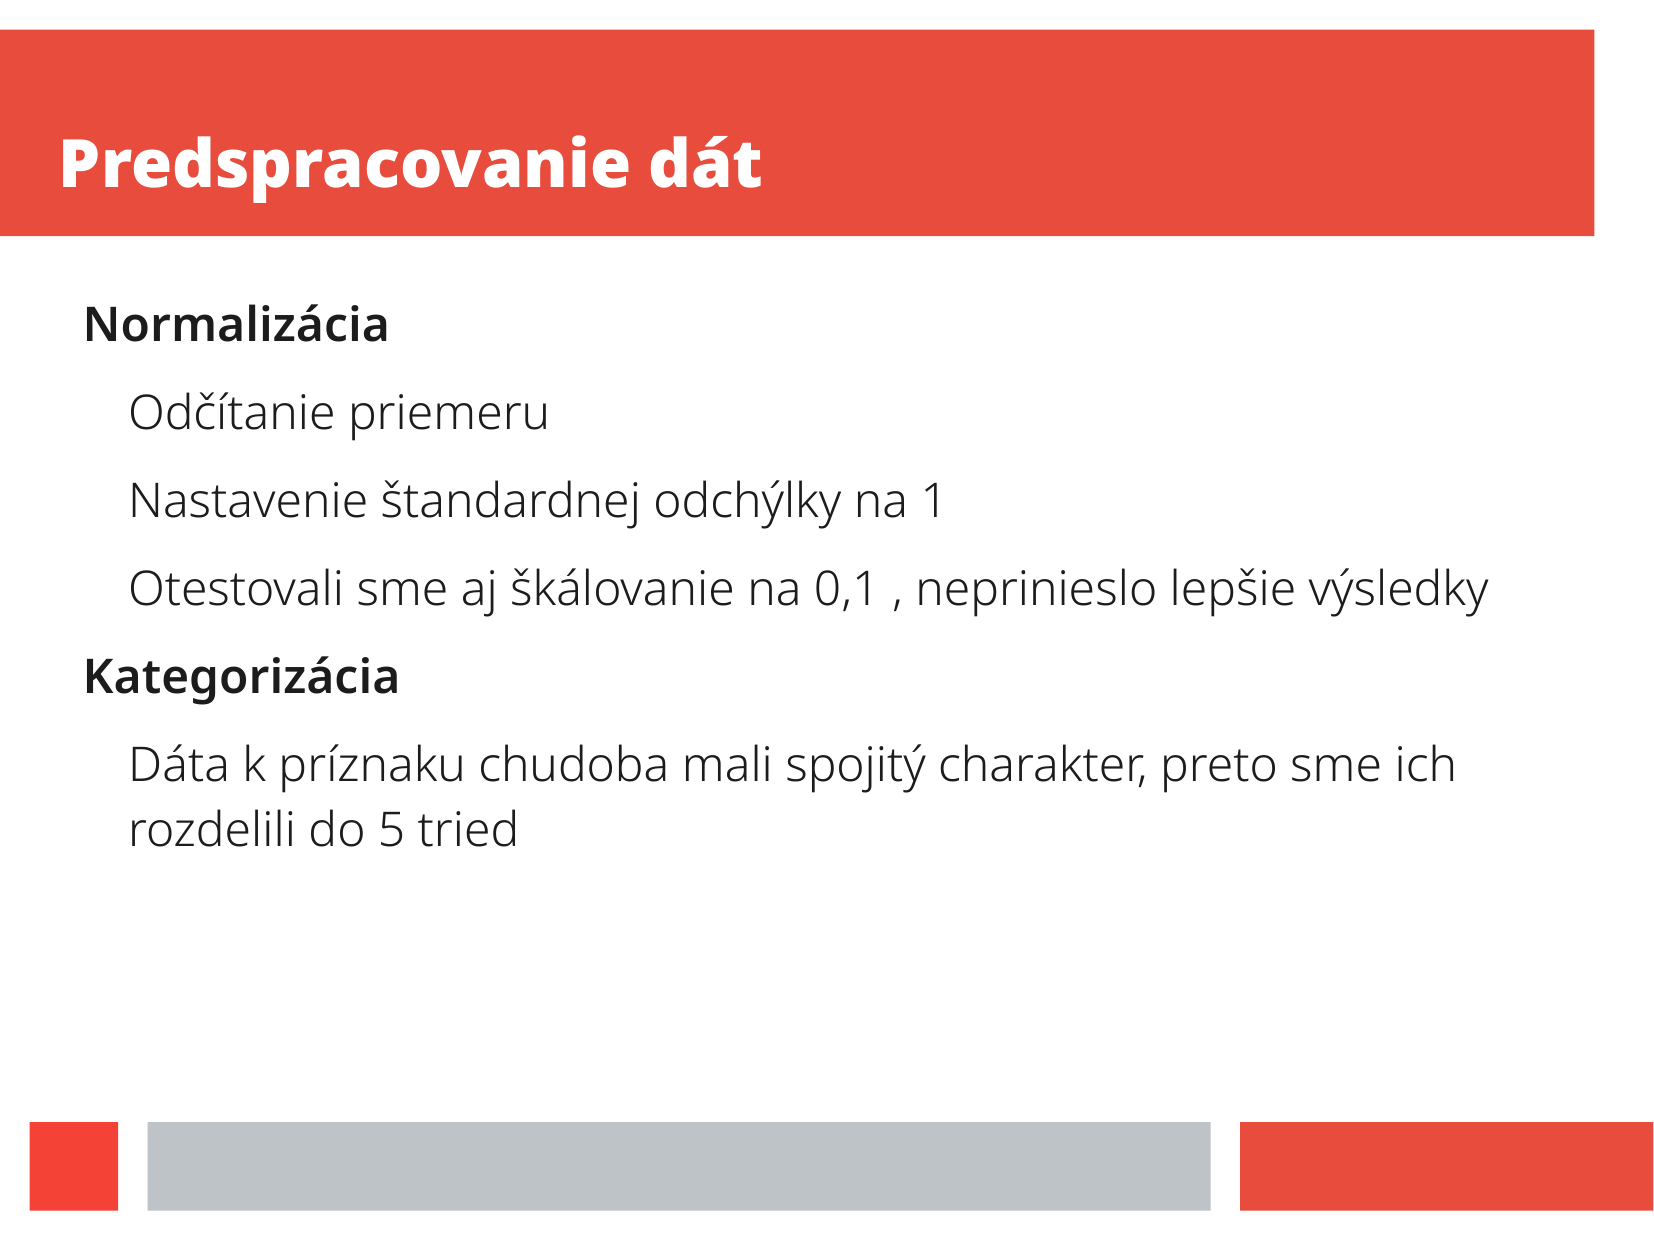

# Predspracovanie dát
Normalizácia
Odčítanie priemeru
Nastavenie štandardnej odchýlky na 1
Otestovali sme aj škálovanie na 0,1 , neprinieslo lepšie výsledky
Kategorizácia
Dáta k príznaku chudoba mali spojitý charakter, preto sme ich rozdelili do 5 tried